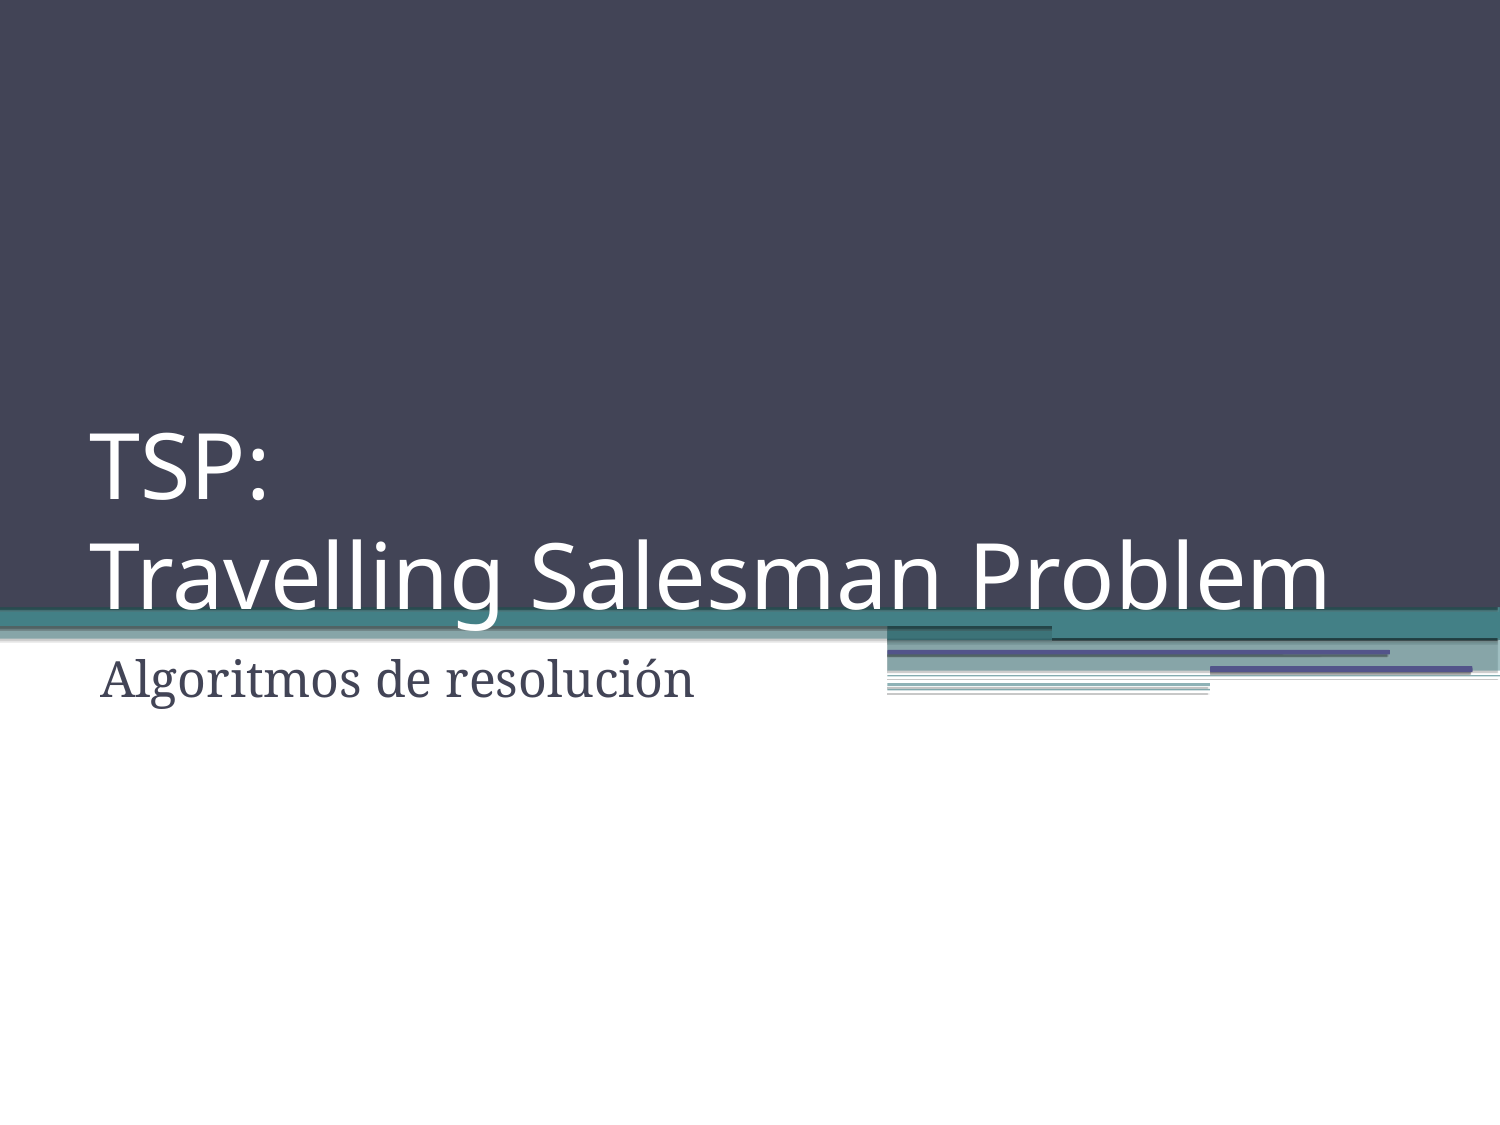

# TSP: Travelling Salesman Problem
Algoritmos de resolución